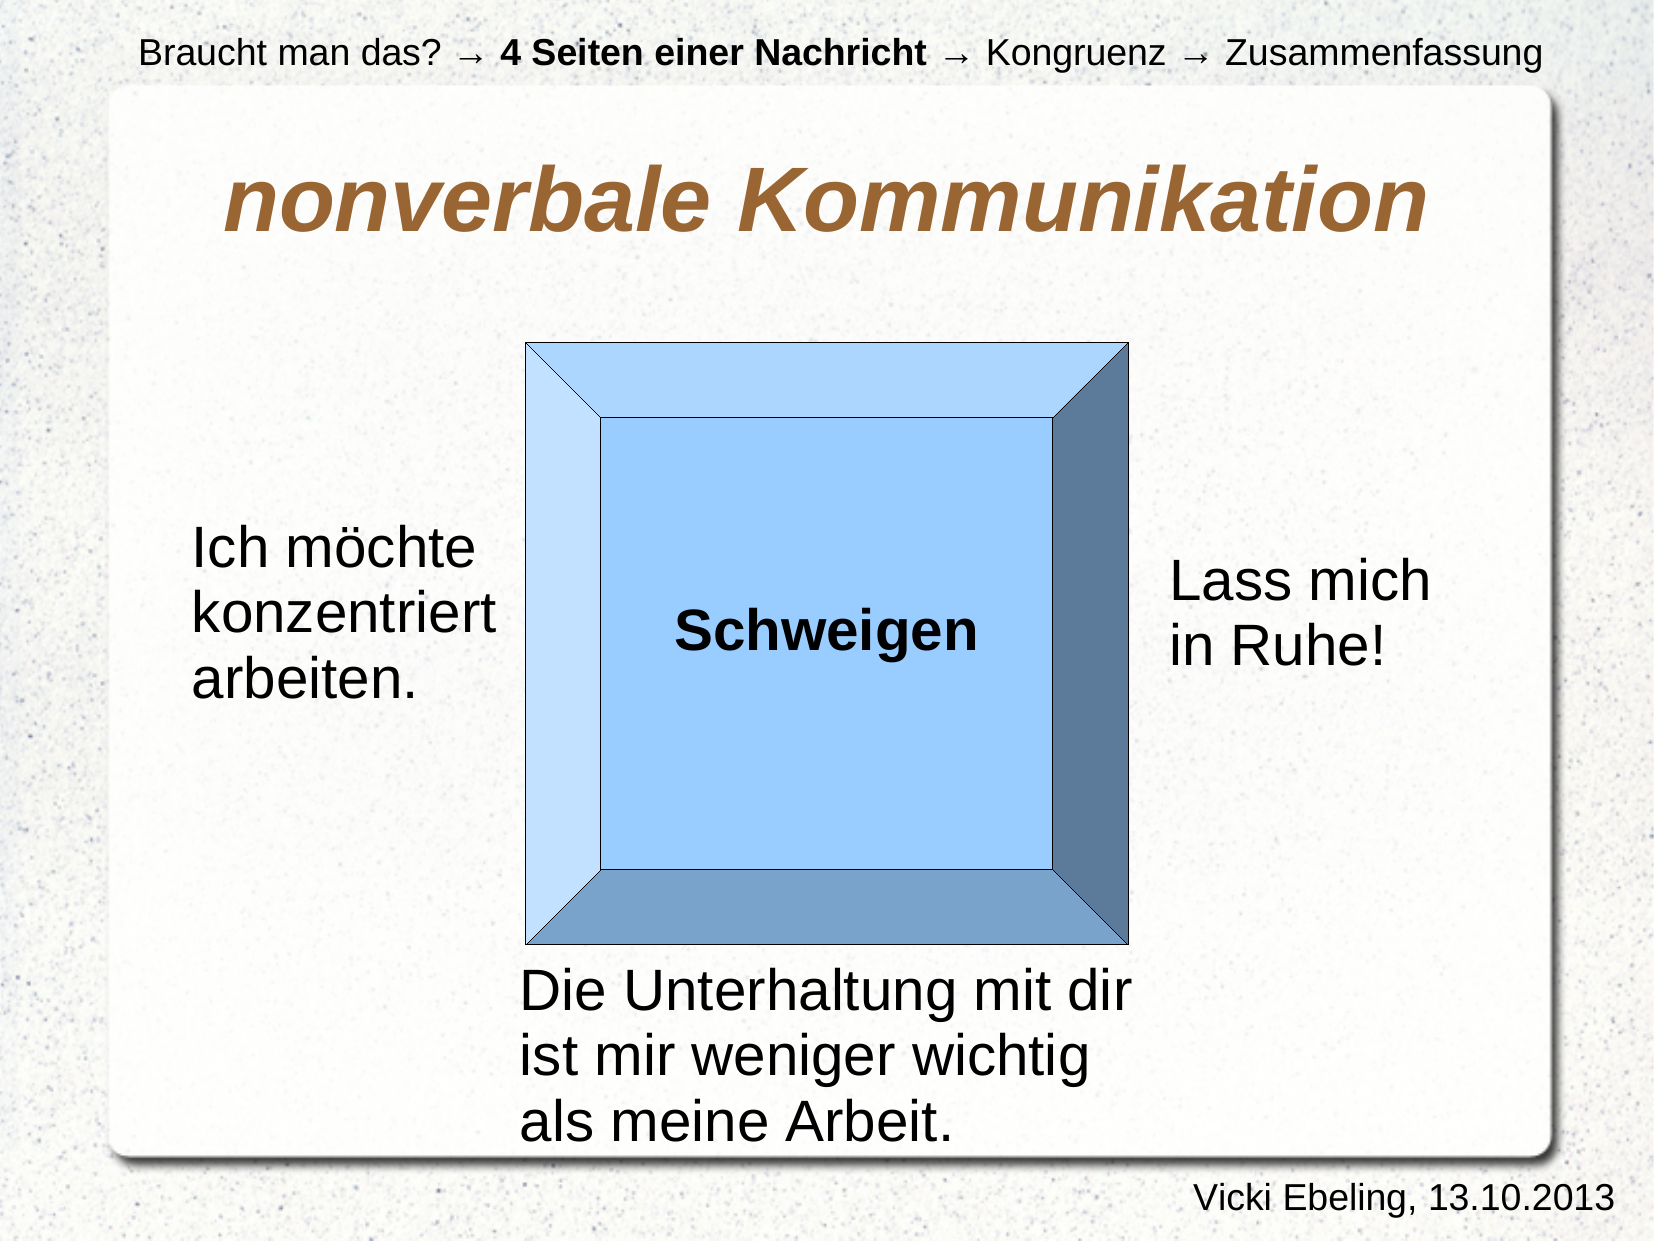

Braucht man das? → 4 Seiten einer Nachricht → Kongruenz → Zusammenfassung
# nonverbale Kommunikation
Ich möchte
konzentriert
arbeiten.
Lass mich
in Ruhe!
Schweigen
Die Unterhaltung mit dir
ist mir weniger wichtig
als meine Arbeit.
Vicki Ebeling, 13.10.2013